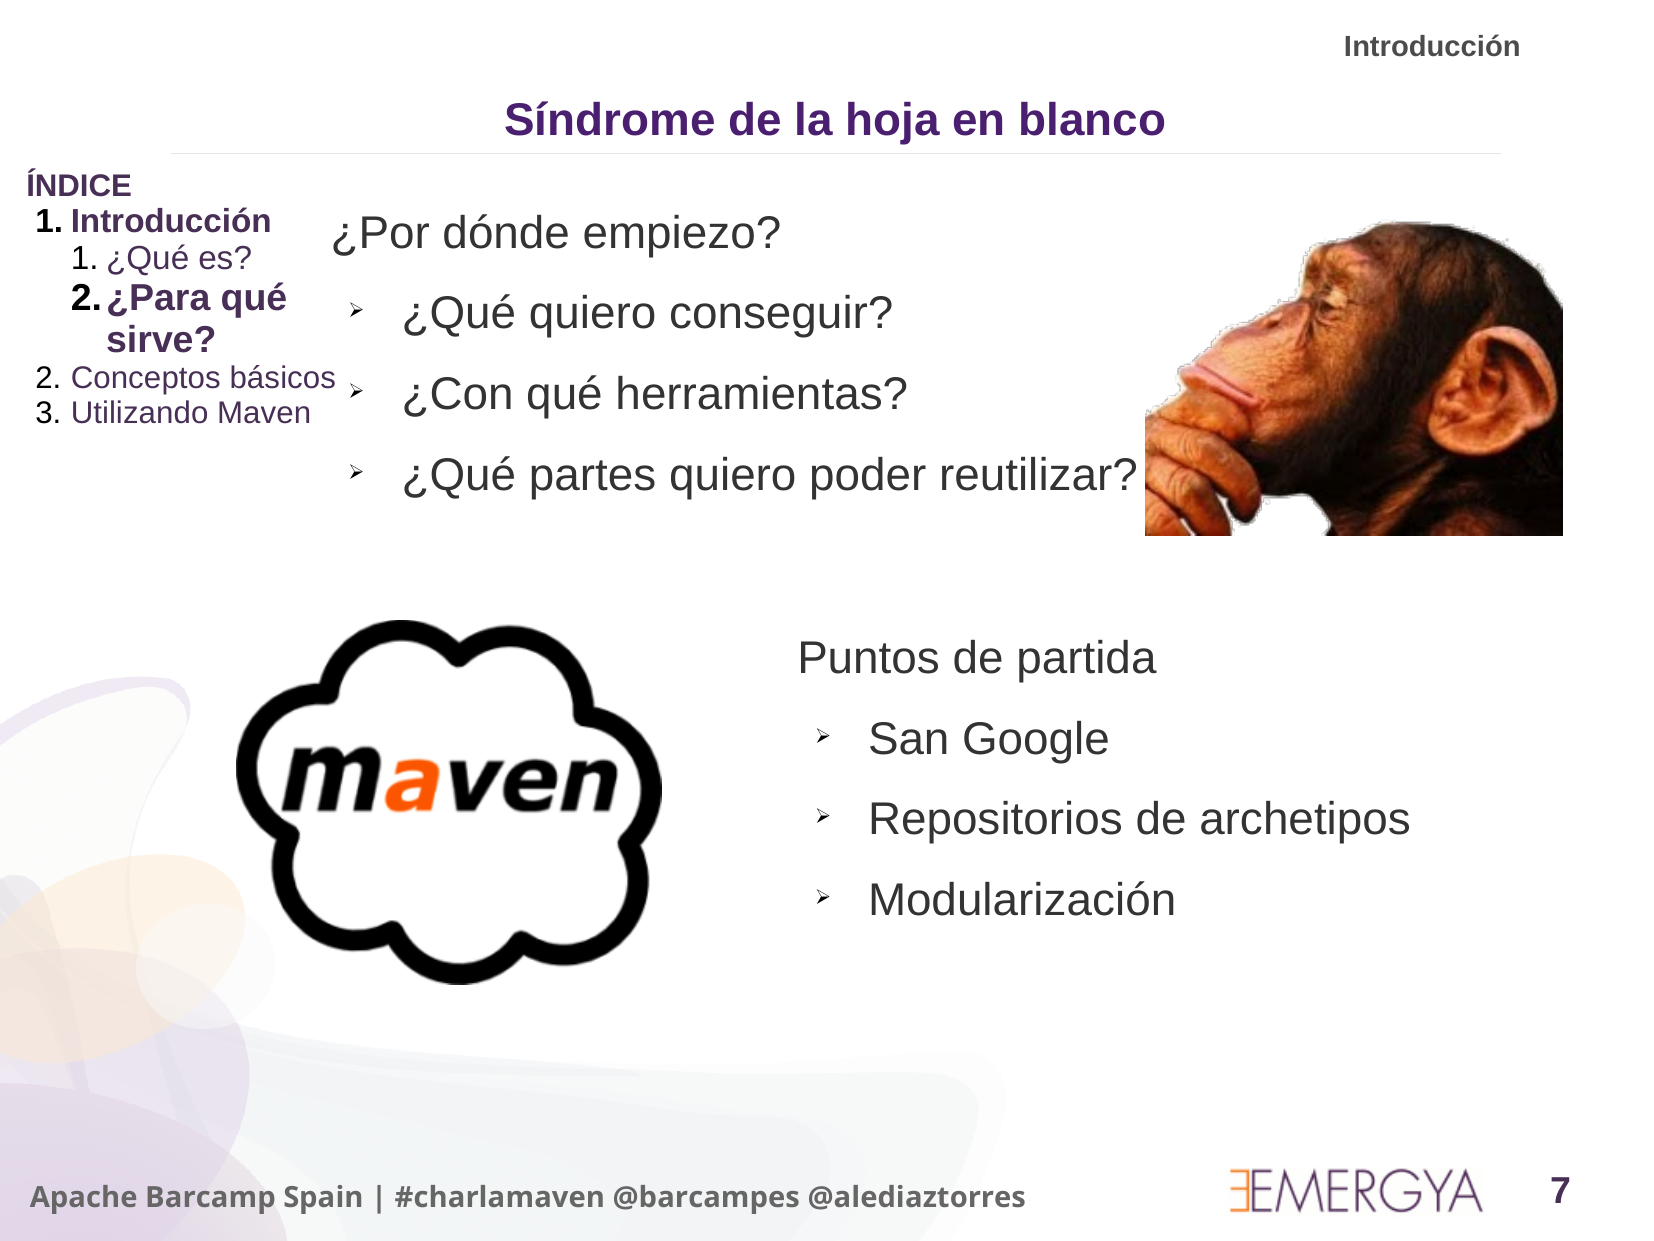

Introducción
Síndrome de la hoja en blanco
ÍNDICE
Introducción
¿Qué es?
¿Para qué sirve?
Conceptos básicos
Utilizando Maven
#
¿Por dónde empiezo?
¿Qué quiero conseguir?
¿Con qué herramientas?
¿Qué partes quiero poder reutilizar?
Puntos de partida
San Google
Repositorios de archetipos
Modularización